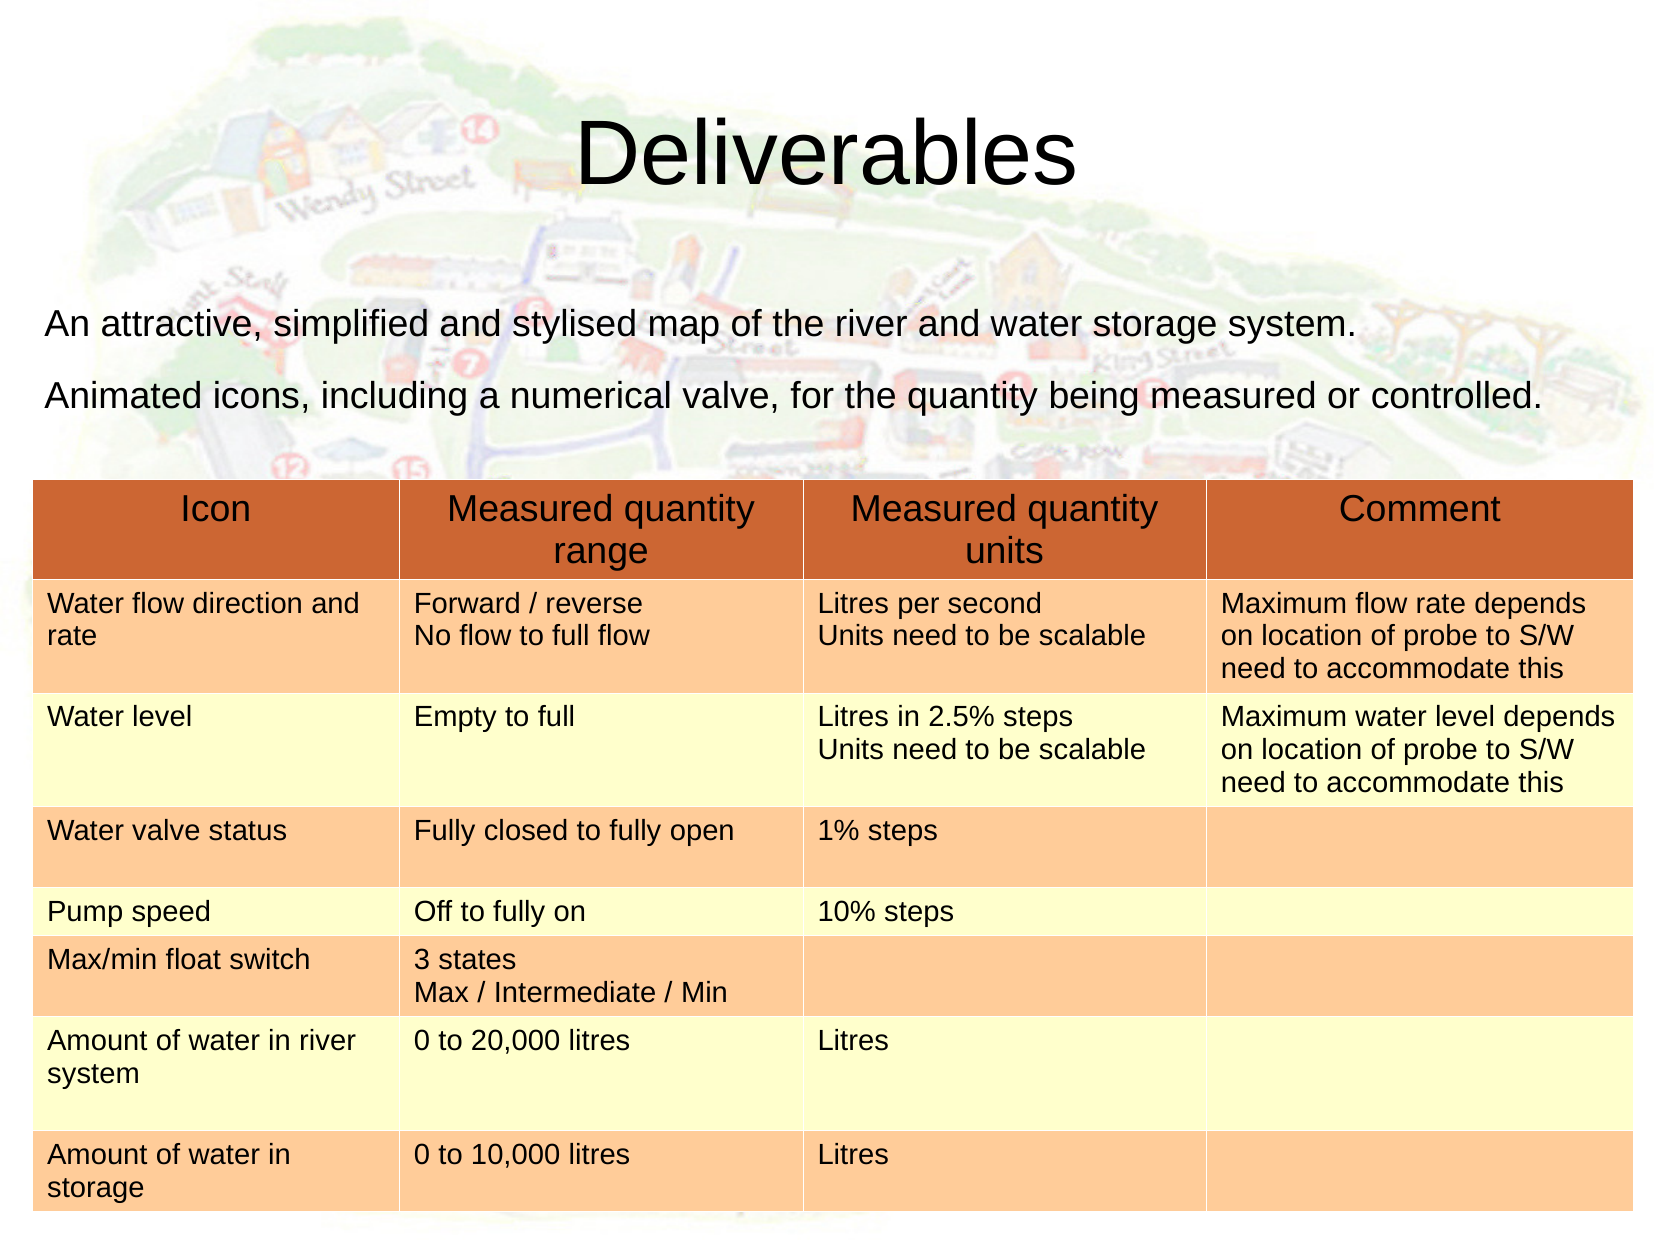

# Deliverables
An attractive, simplified and stylised map of the river and water storage system.
Animated icons, including a numerical valve, for the quantity being measured or controlled.
| Icon | Measured quantity range | Measured quantity units | Comment |
| --- | --- | --- | --- |
| Water flow direction and rate | Forward / reverse No flow to full flow | Litres per second Units need to be scalable | Maximum flow rate depends on location of probe to S/W need to accommodate this |
| Water level | Empty to full | Litres in 2.5% steps Units need to be scalable | Maximum water level depends on location of probe to S/W need to accommodate this |
| Water valve status | Fully closed to fully open | 1% steps | |
| Pump speed | Off to fully on | 10% steps | |
| Max/min float switch | 3 states Max / Intermediate / Min | | |
| Amount of water in river system | 0 to 20,000 litres | Litres | |
| Amount of water in storage | 0 to 10,000 litres | Litres | |